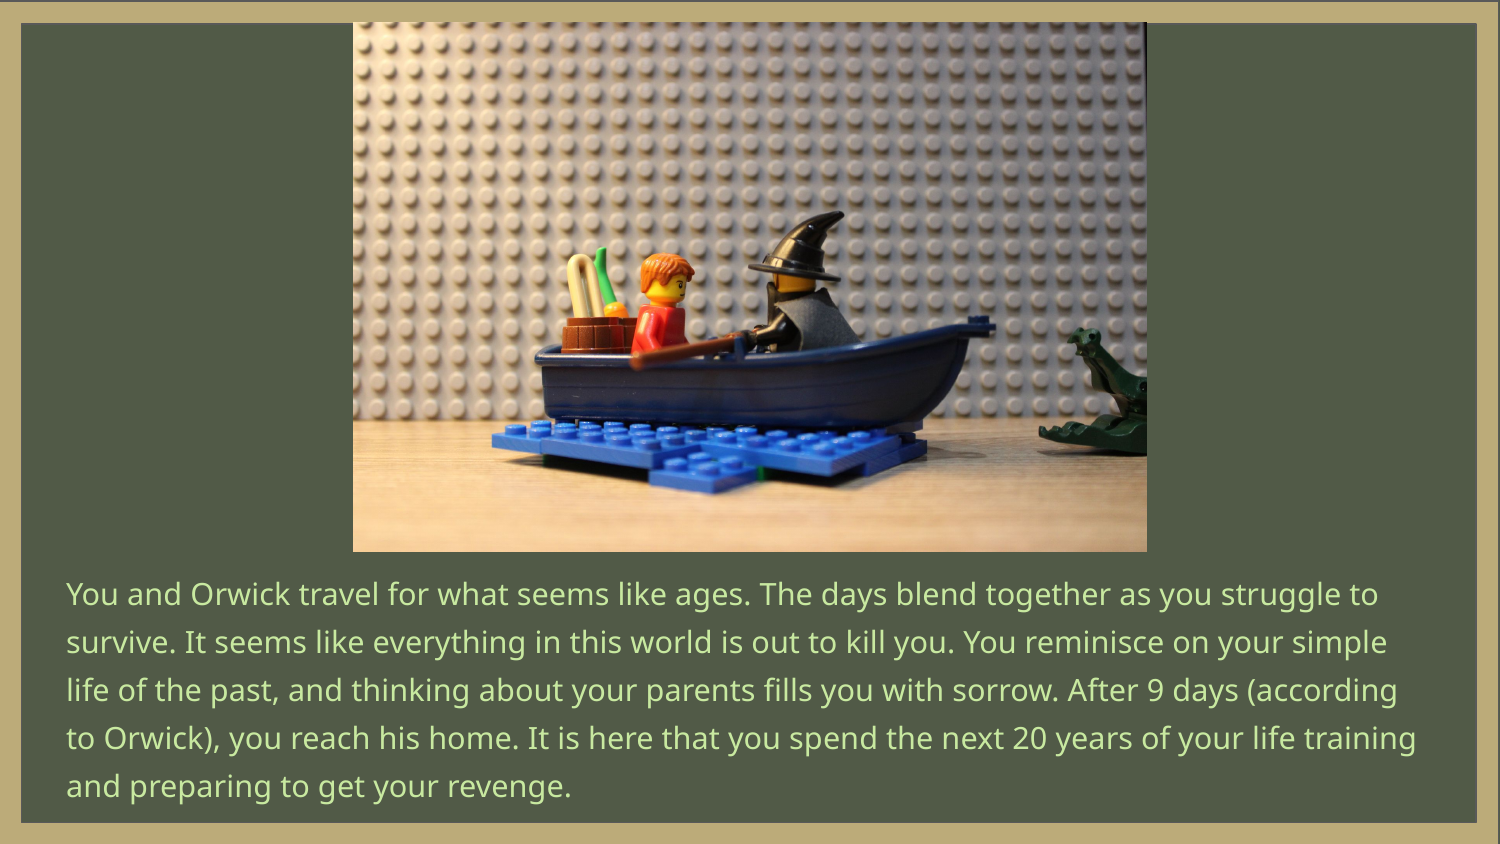

# You and Orwick travel for what seems like ages. The days blend together as you struggle to survive. It seems like everything in this world is out to kill you. You reminisce on your simple life of the past, and thinking about your parents fills you with sorrow. After 9 days (according to Orwick), you reach his home. It is here that you spend the next 20 years of your life training and preparing to get your revenge.